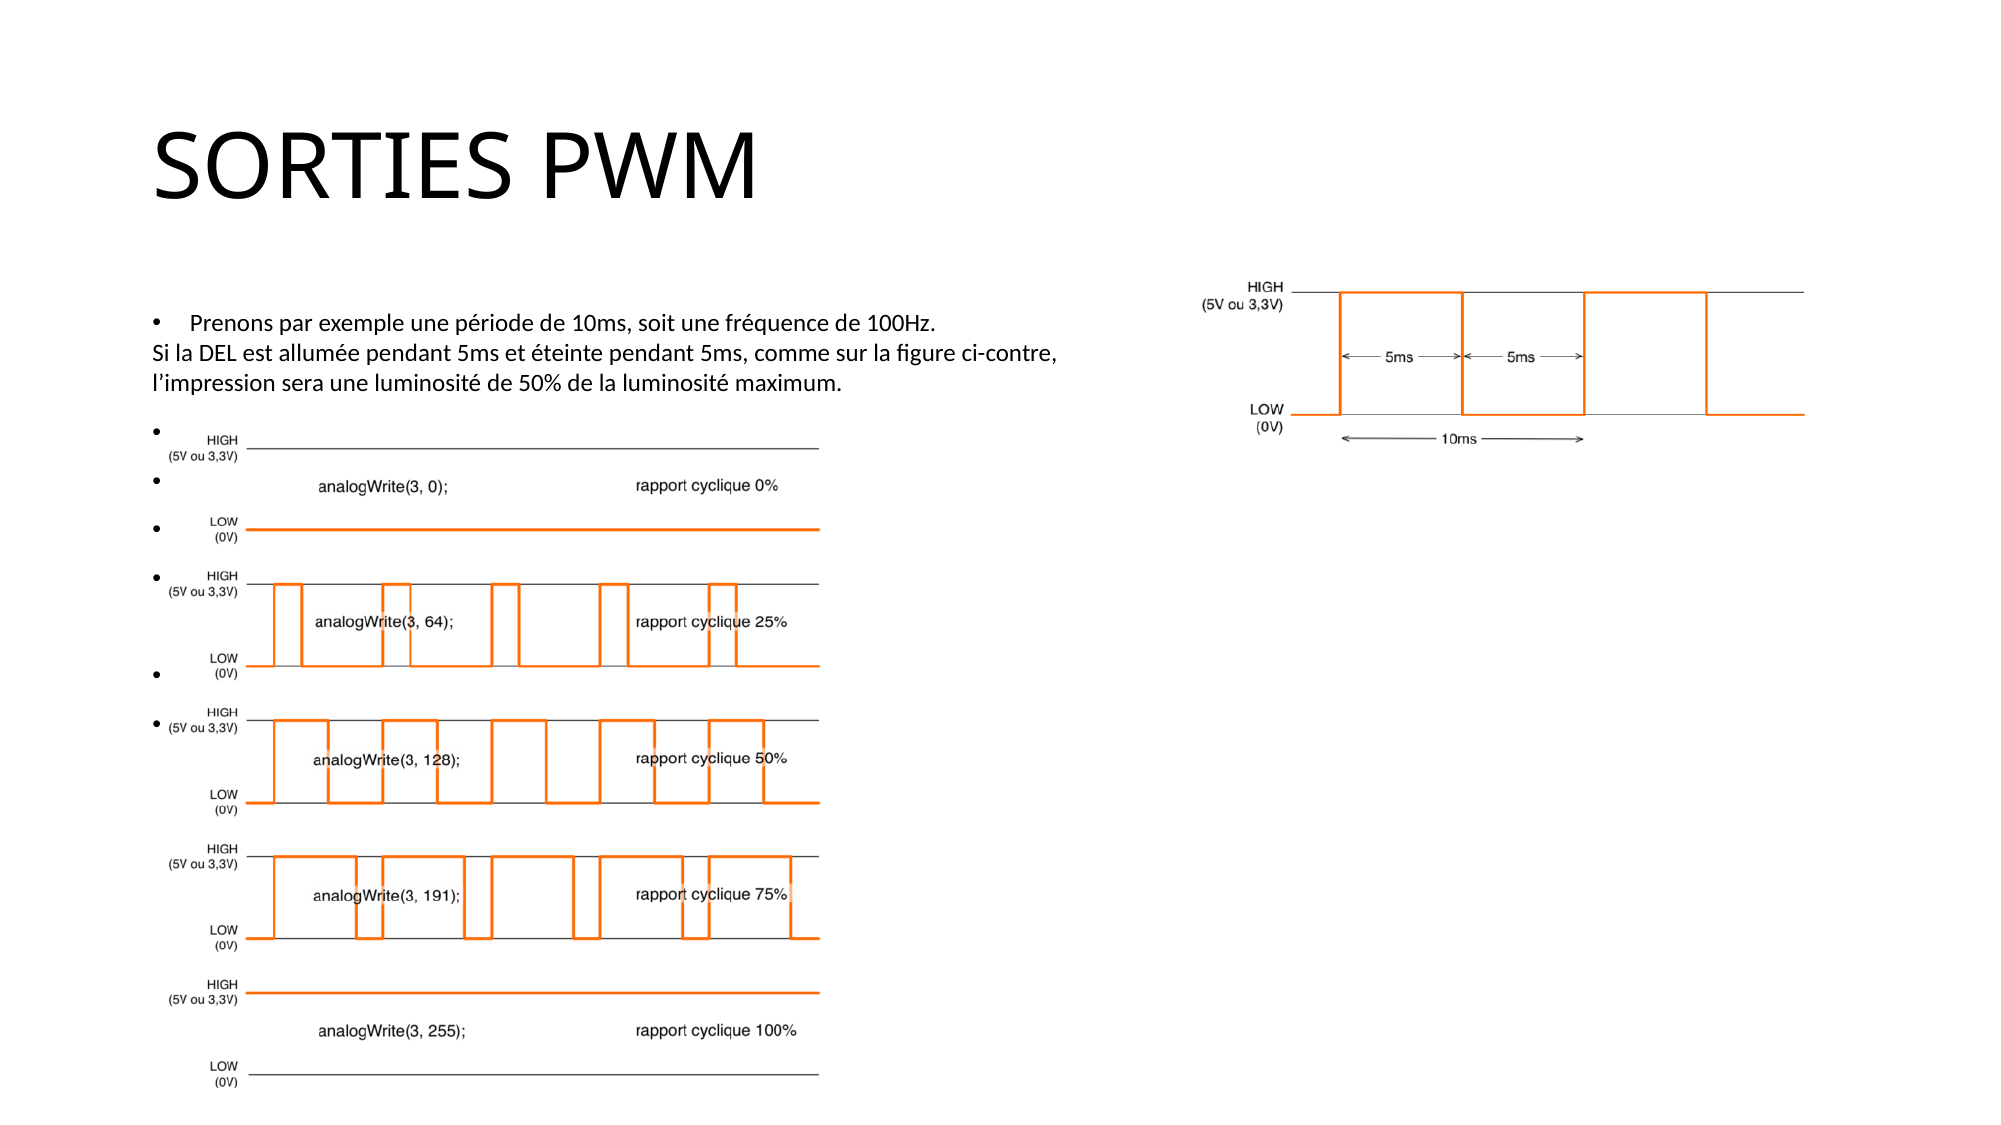

# SORTIES PWM
Prenons par exemple une période de 10ms, soit une fréquence de 100Hz.
Si la DEL est allumée pendant 5ms et éteinte pendant 5ms, comme sur la figure ci-contre,
l’impression sera une luminosité de 50% de la luminosité maximum.